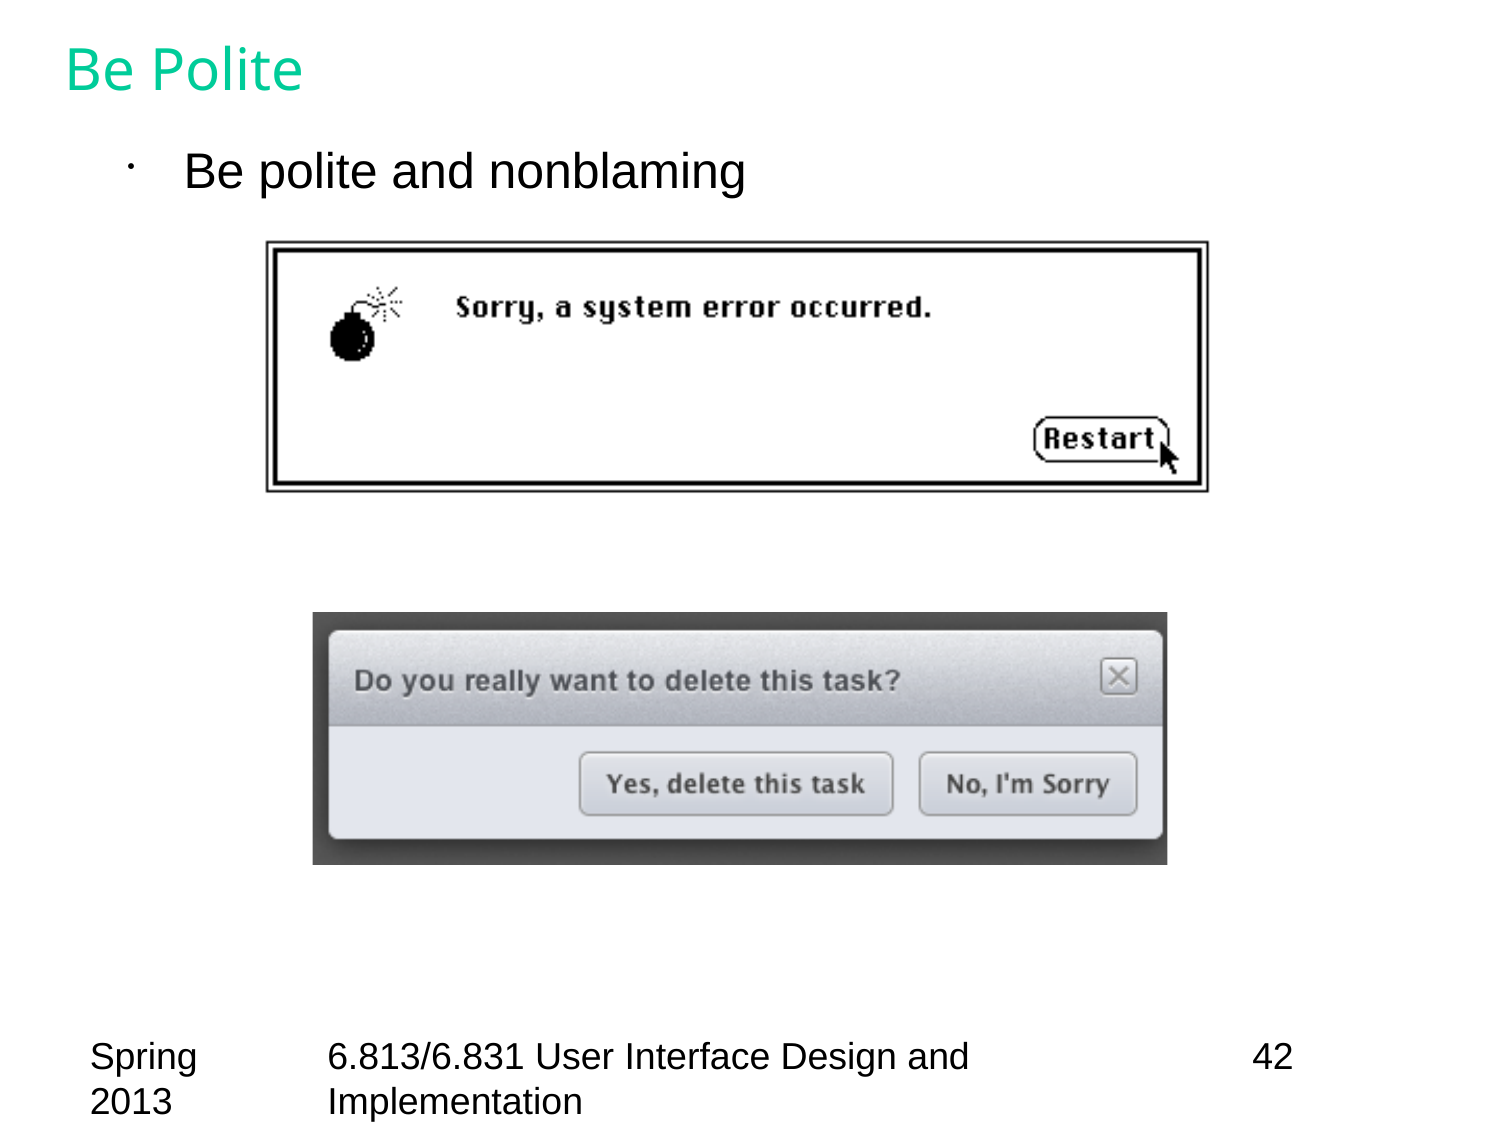

# Be Polite
Be polite and nonblaming
Spring 2013
6.813/6.831 User Interface Design and Implementation